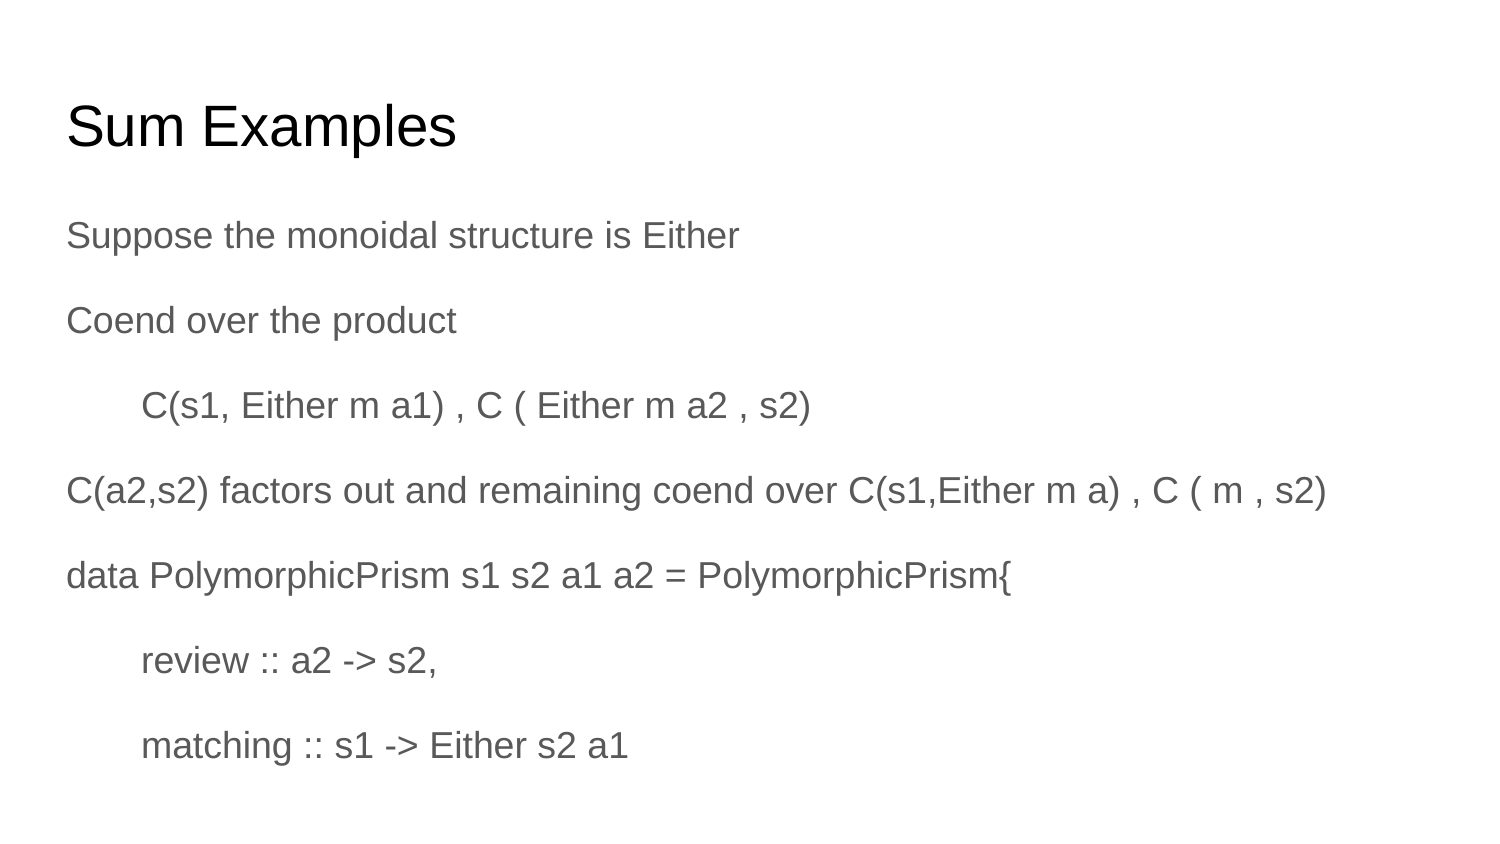

# Sum Examples
Suppose the monoidal structure is Either
Coend over the product
C(s1, Either m a1) , C ( Either m a2 , s2)
C(a2,s2) factors out and remaining coend over C(s1,Either m a) , C ( m , s2)
data PolymorphicPrism s1 s2 a1 a2 = PolymorphicPrism{
	review :: a2 -> s2,
	matching :: s1 -> Either s2 a1